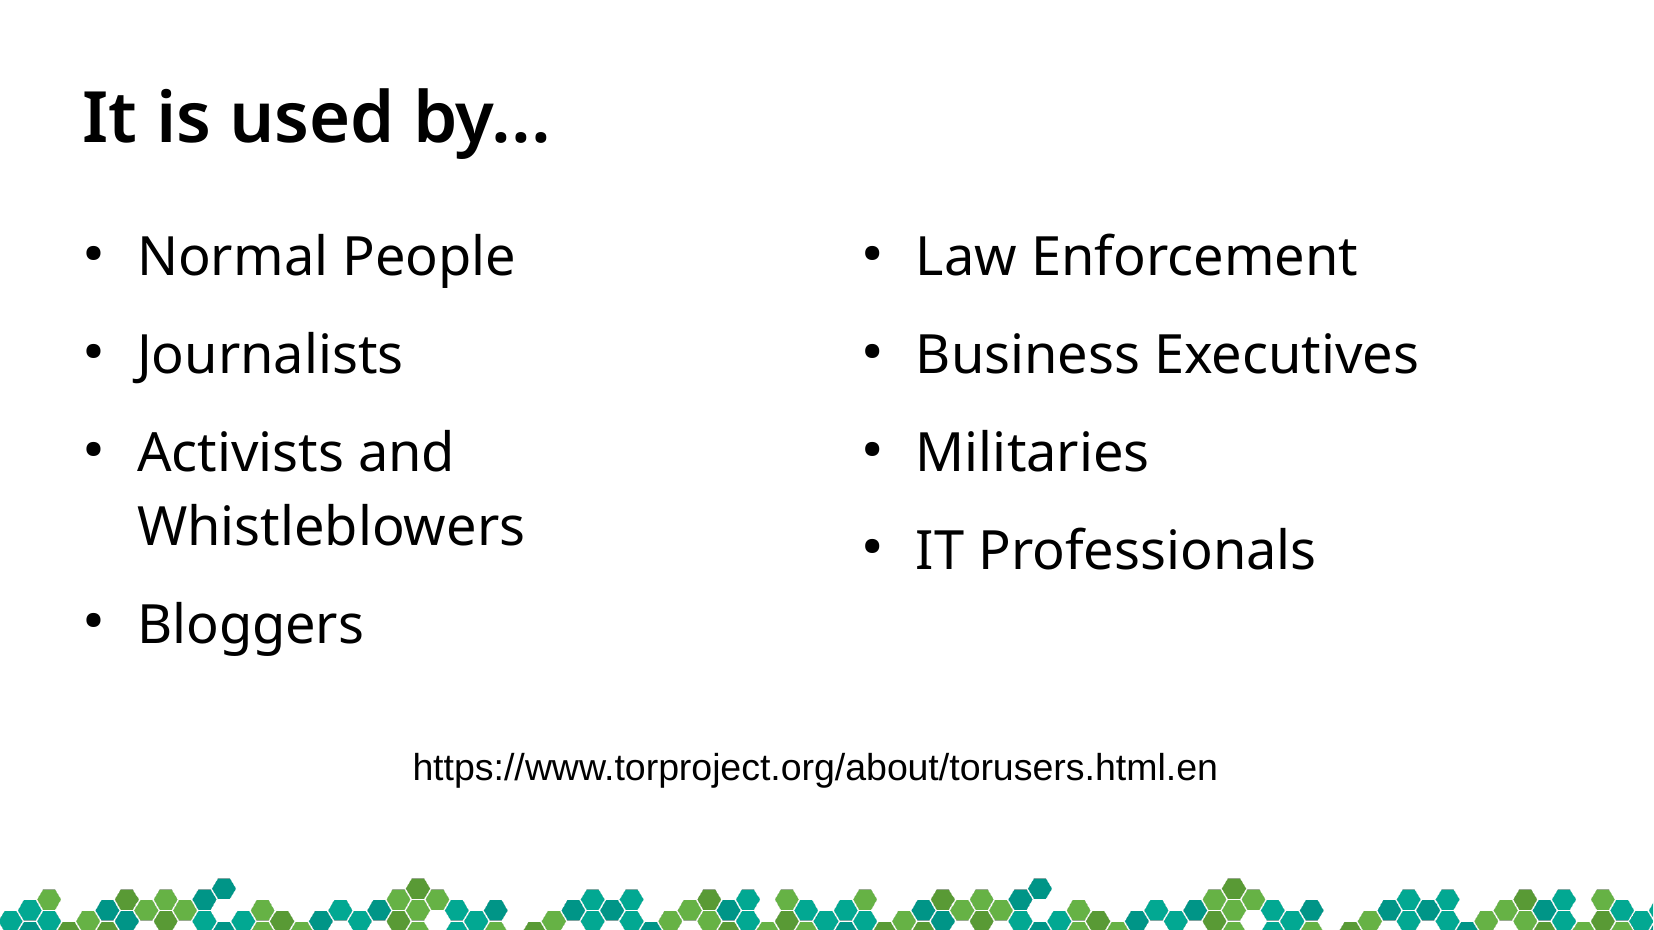

# It is used by...
Normal People
Journalists
Activists and Whistleblowers
Bloggers
Law Enforcement
Business Executives
Militaries
IT Professionals
https://www.torproject.org/about/torusers.html.en